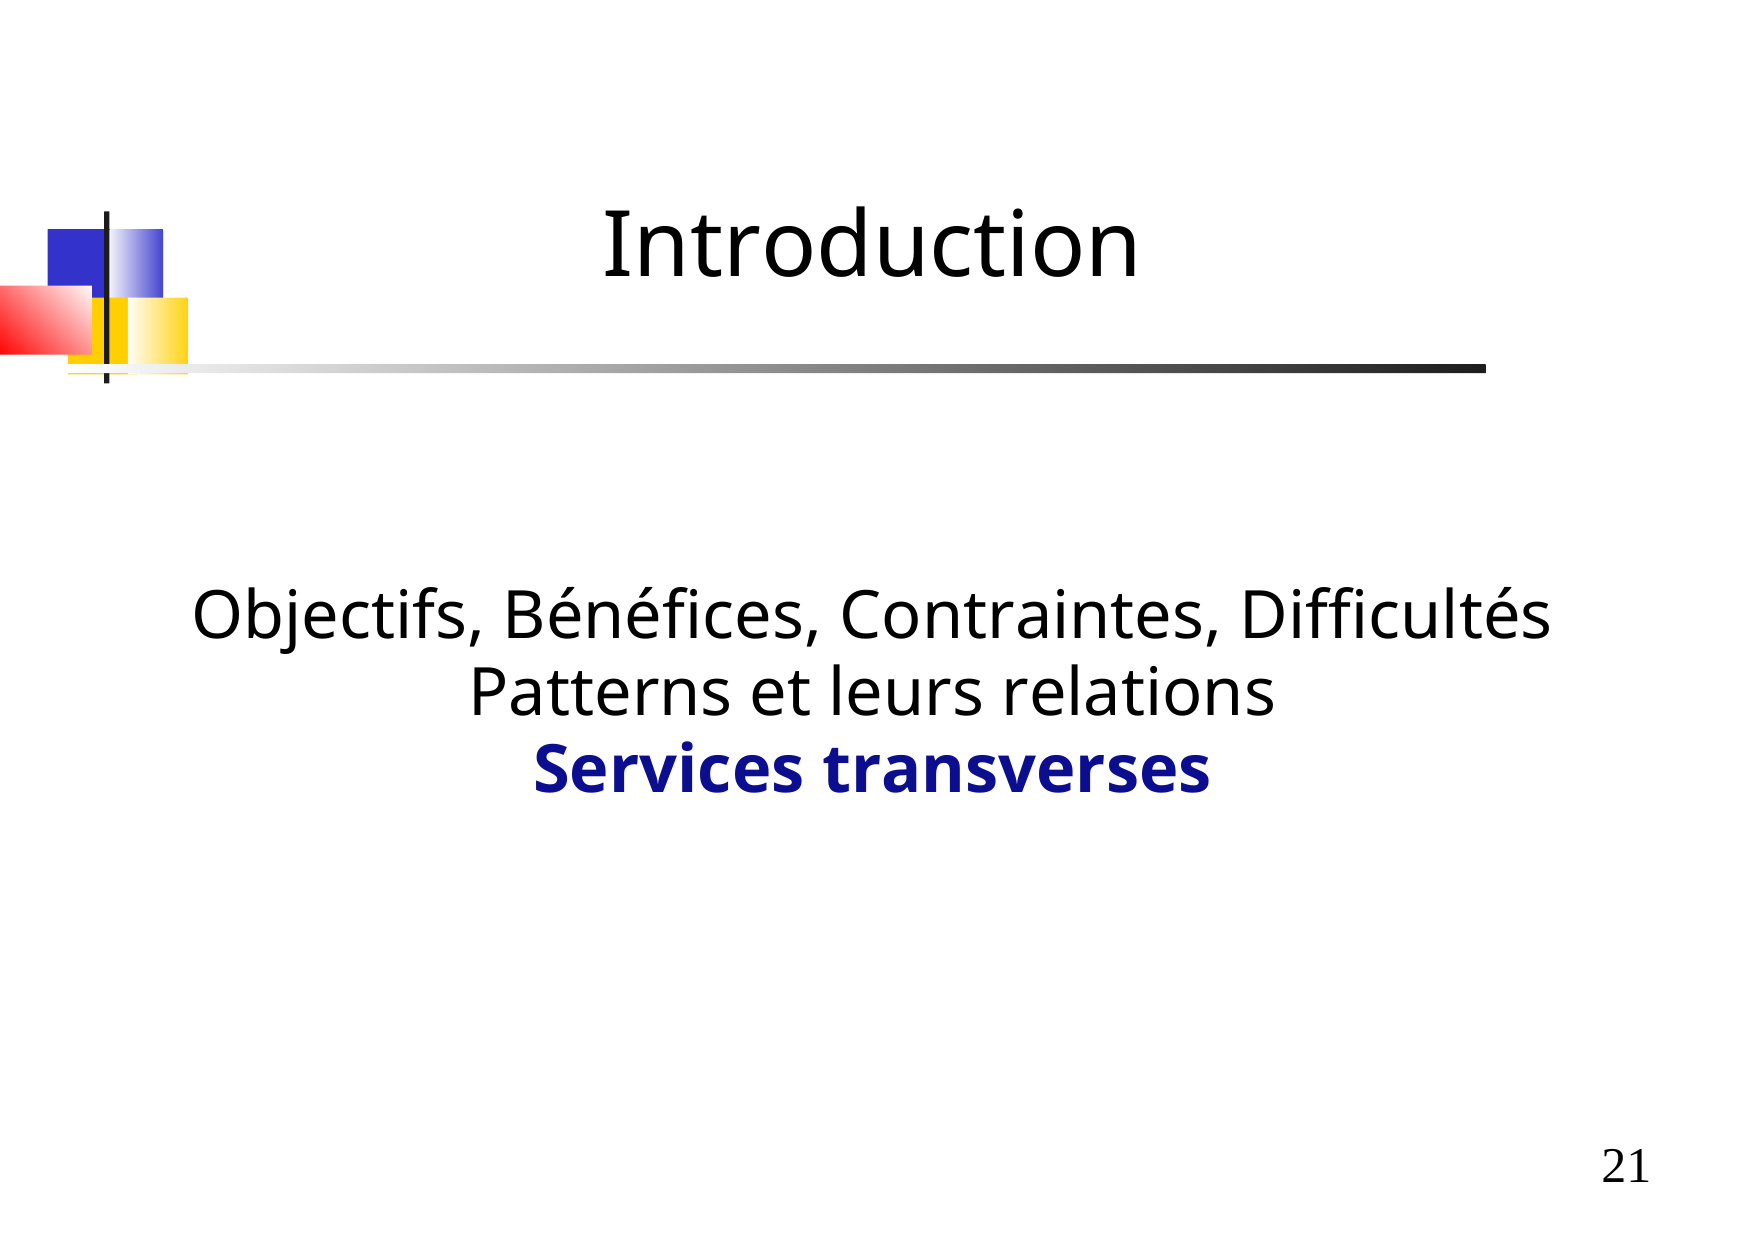

# Introduction
Objectifs, Bénéfices, Contraintes, Difficultés
Patterns et leurs relations
Services transverses